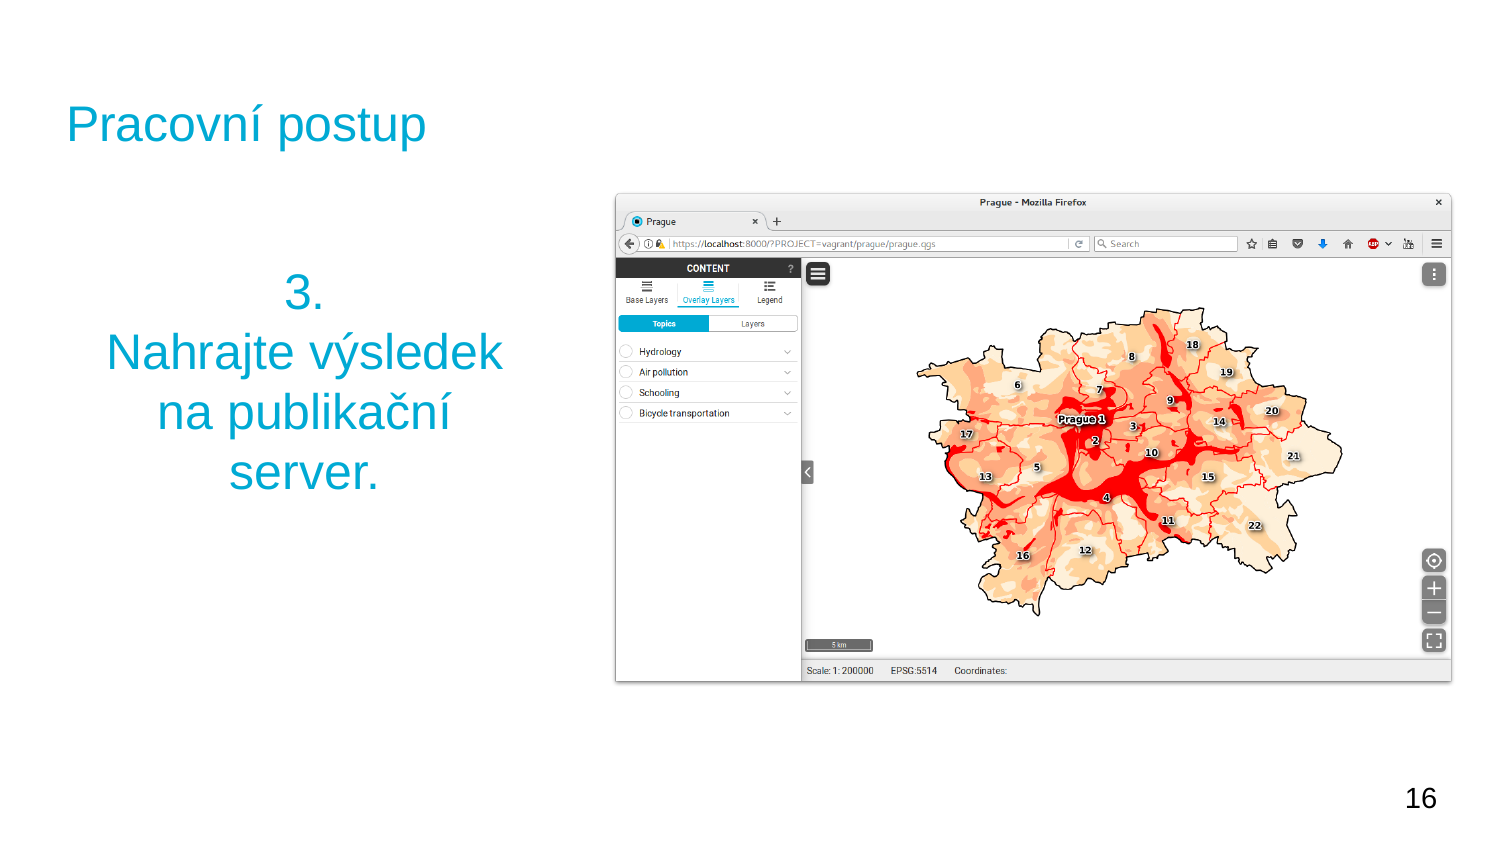

Pracovní postup
# 3. Nahrajte výsledek na publikační server.